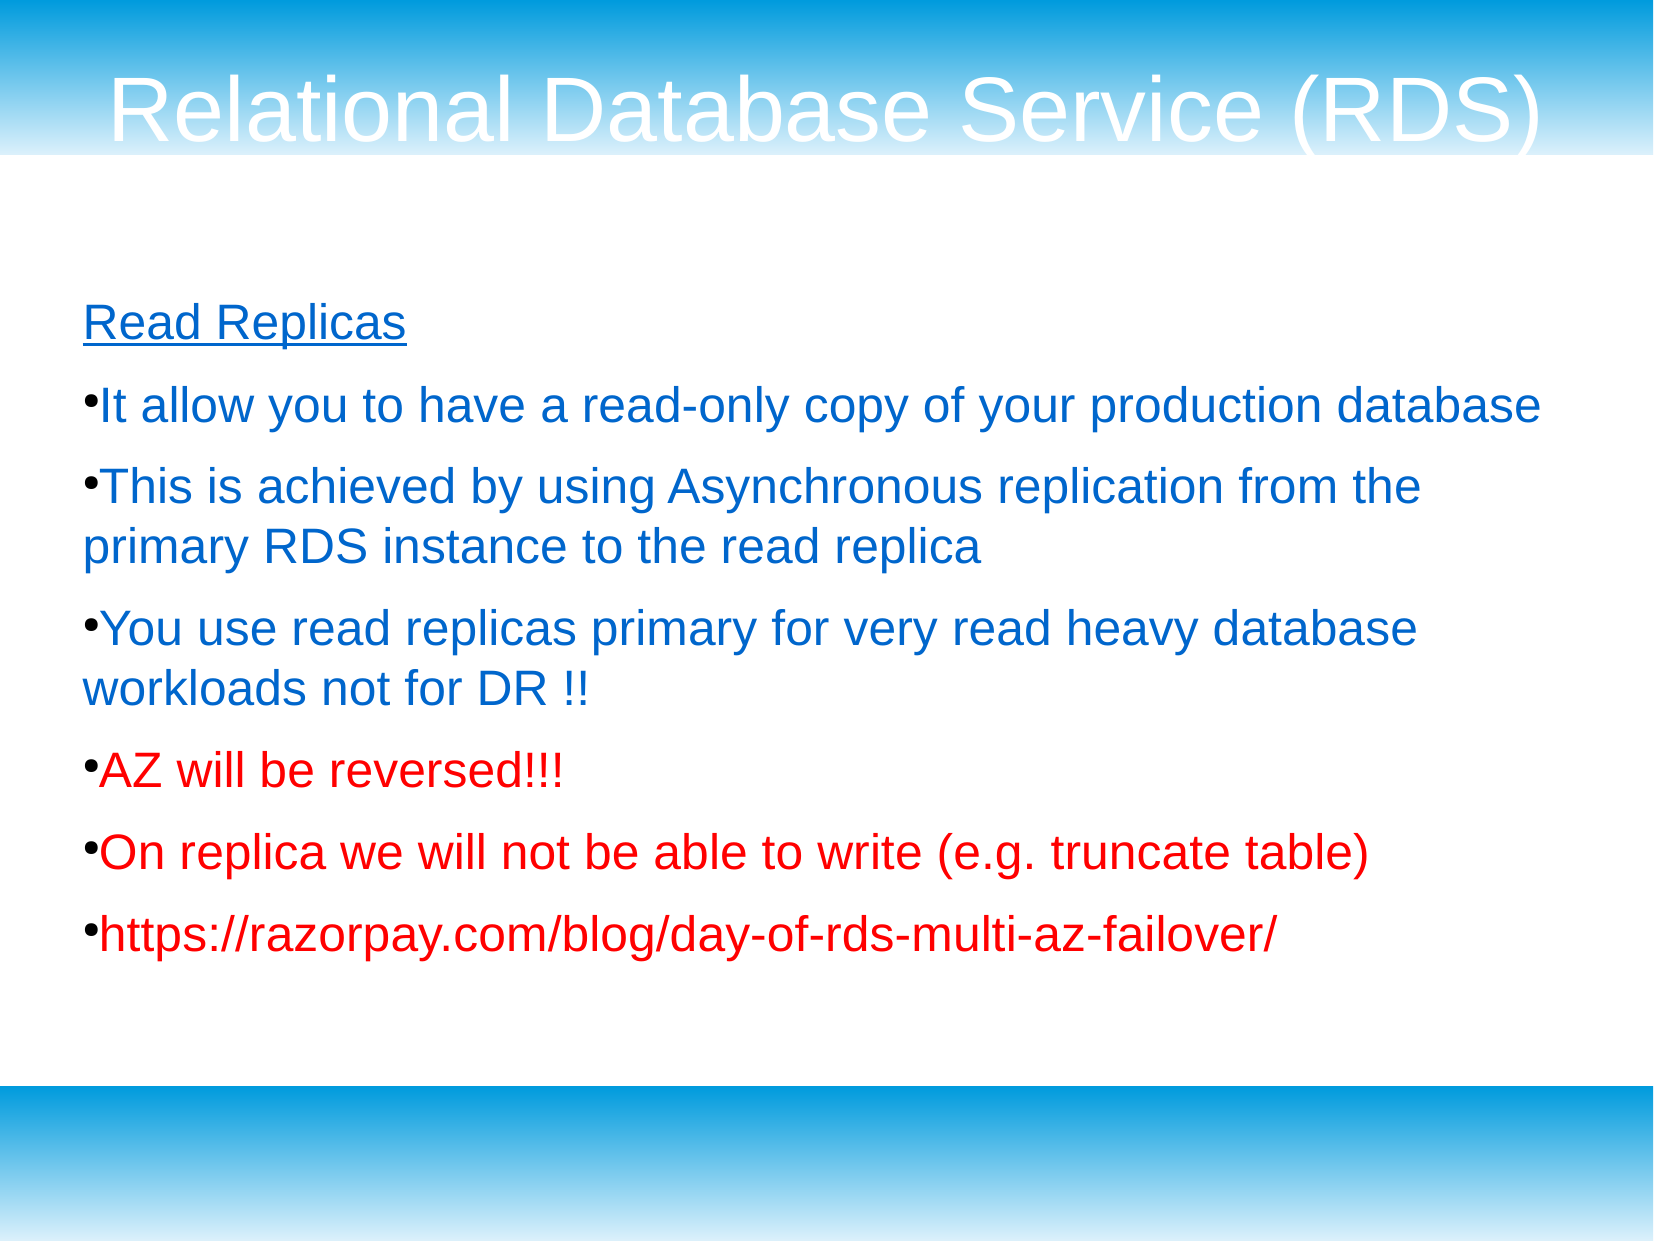

# Relational Database Service (RDS)
Read Replicas
It allow you to have a read-only copy of your production database
This is achieved by using Asynchronous replication from the primary RDS instance to the read replica
You use read replicas primary for very read heavy database workloads not for DR !!
AZ will be reversed!!!
On replica we will not be able to write (e.g. truncate table)
https://razorpay.com/blog/day-of-rds-multi-az-failover/